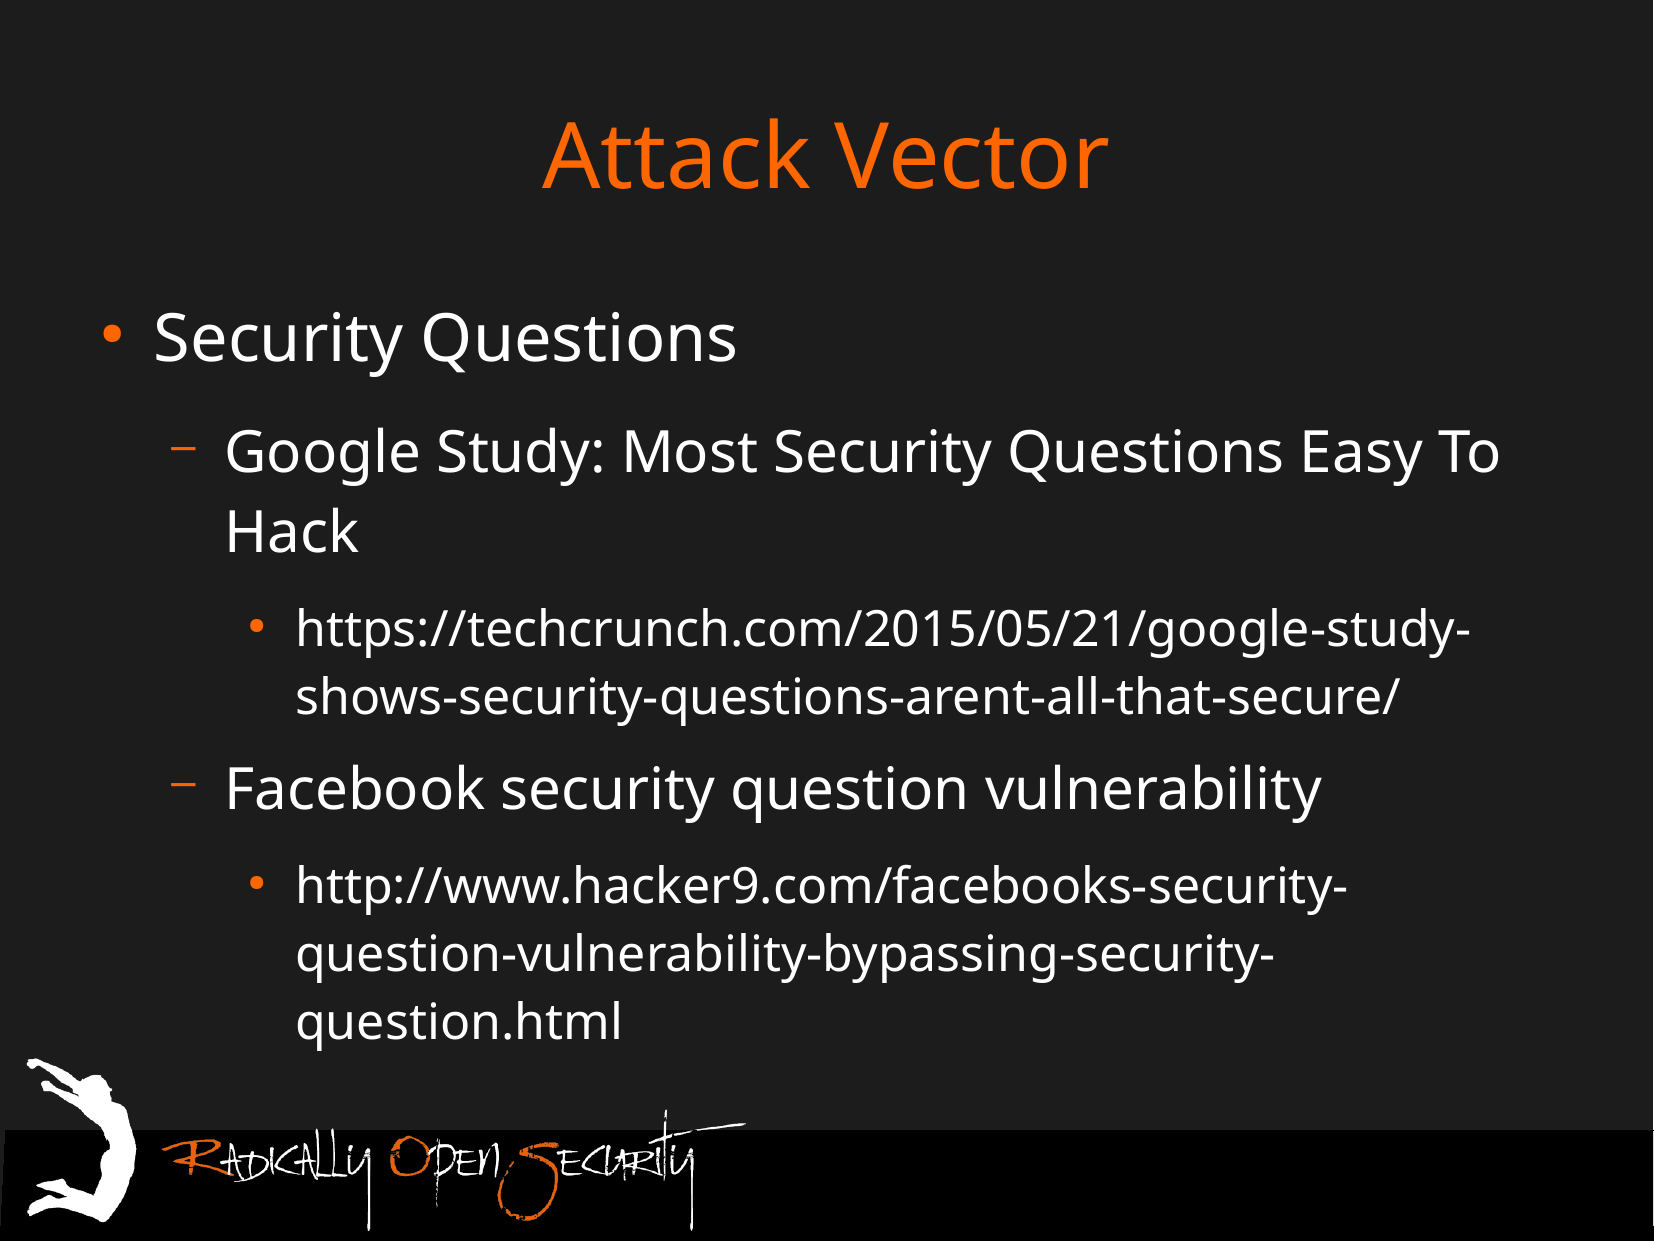

# Attack Vector
Security Questions
Google Study: Most Security Questions Easy To Hack
https://techcrunch.com/2015/05/21/google-study-shows-security-questions-arent-all-that-secure/
Facebook security question vulnerability
http://www.hacker9.com/facebooks-security-question-vulnerability-bypassing-security-question.html